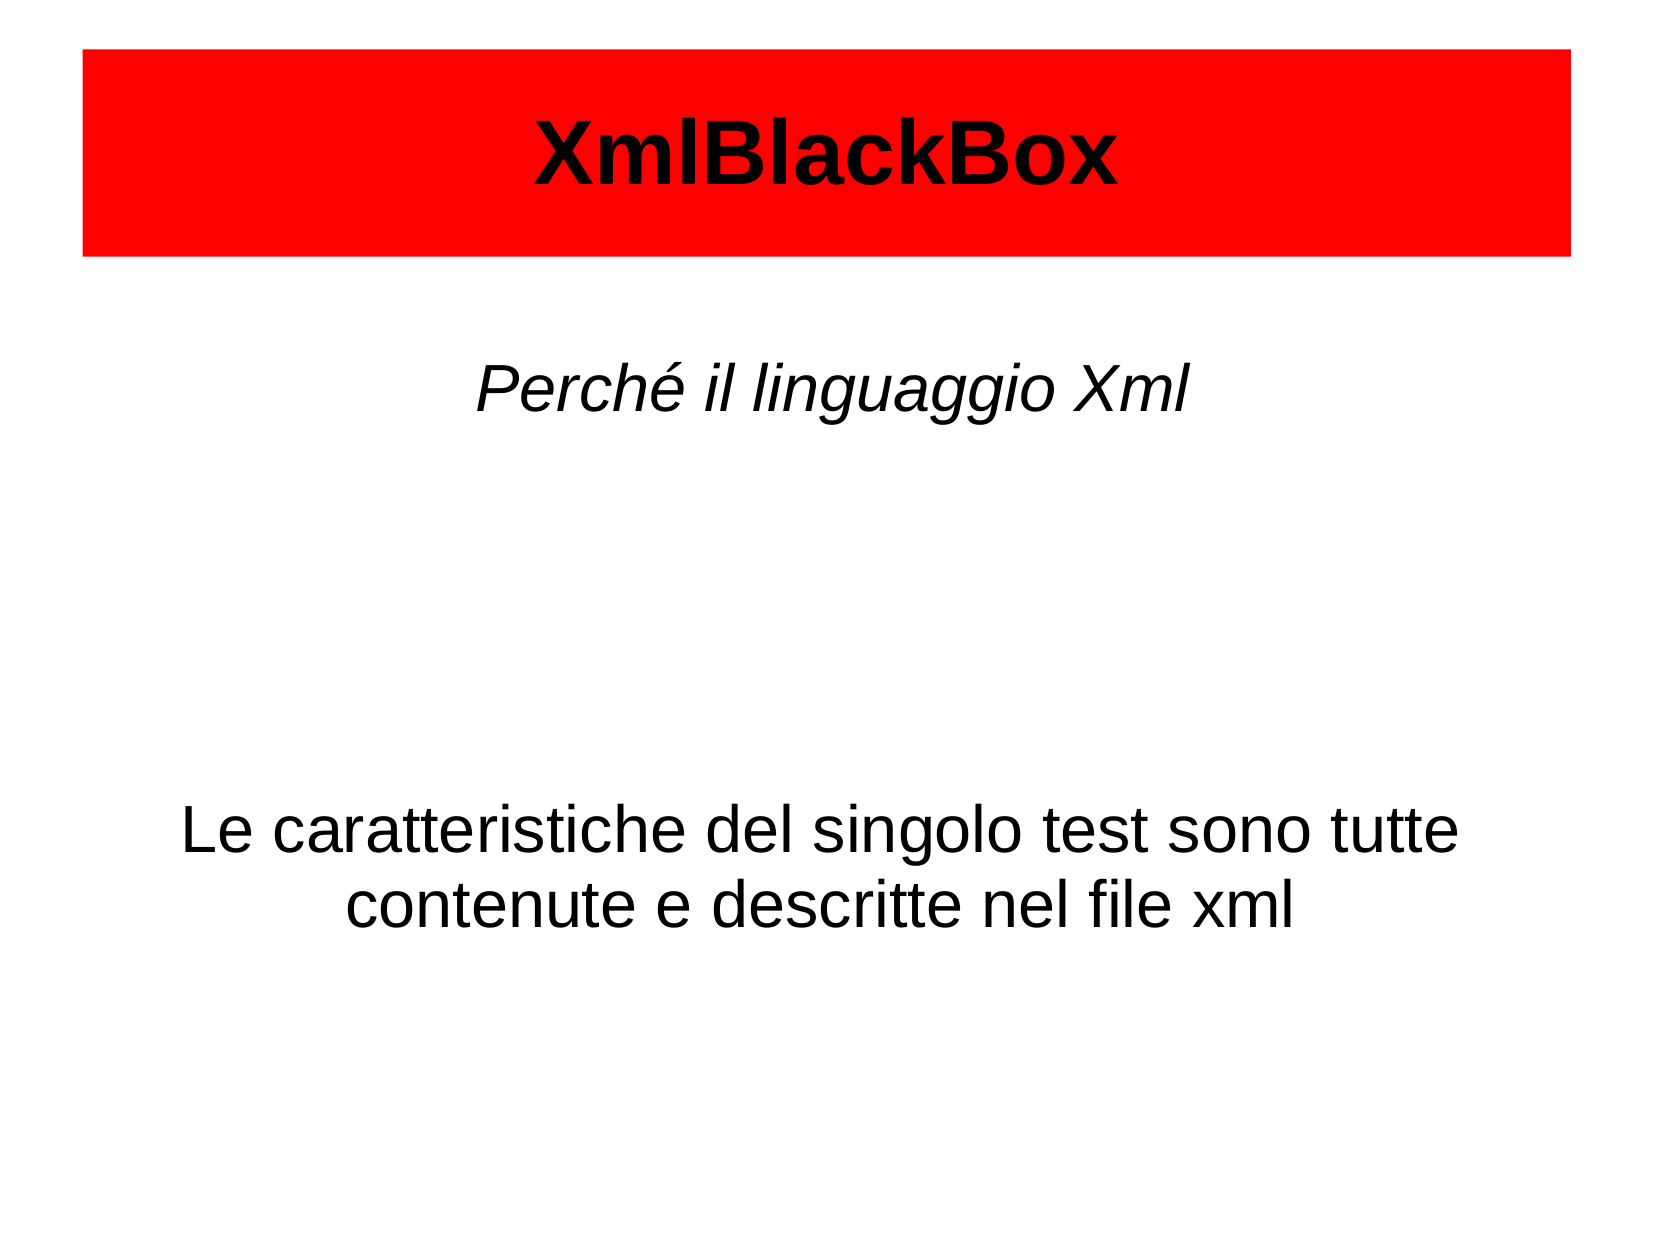

# XmlBlackBox
Perché il linguaggio Xml
Le caratteristiche del singolo test sono tutte contenute e descritte nel file xml